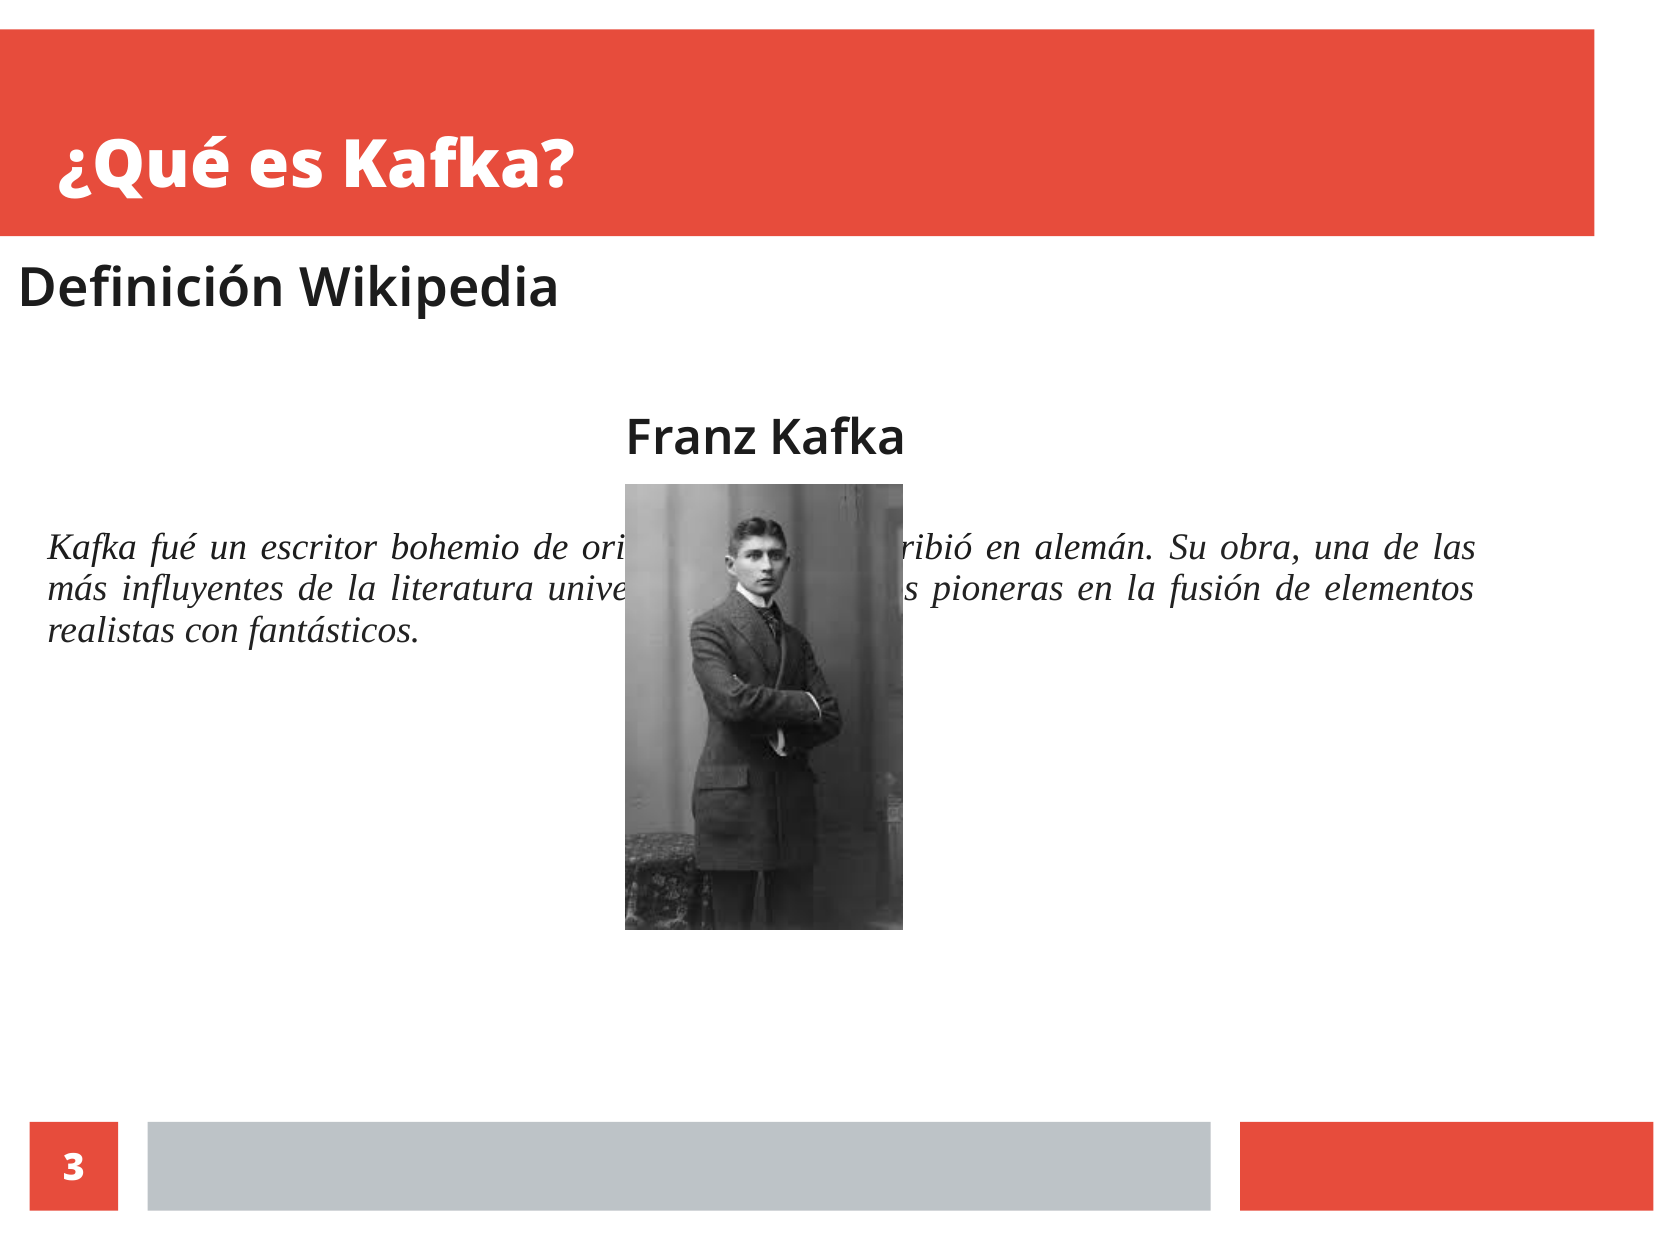

# ¿Qué es Kafka?
Definición Wikipedia
Kafka fué un escritor bohemio de origen judío que escribió en alemán. Su obra, una de las más influyentes de la literatura universal, es una de las pioneras en la fusión de elementos realistas con fantásticos.
Franz Kafka
3